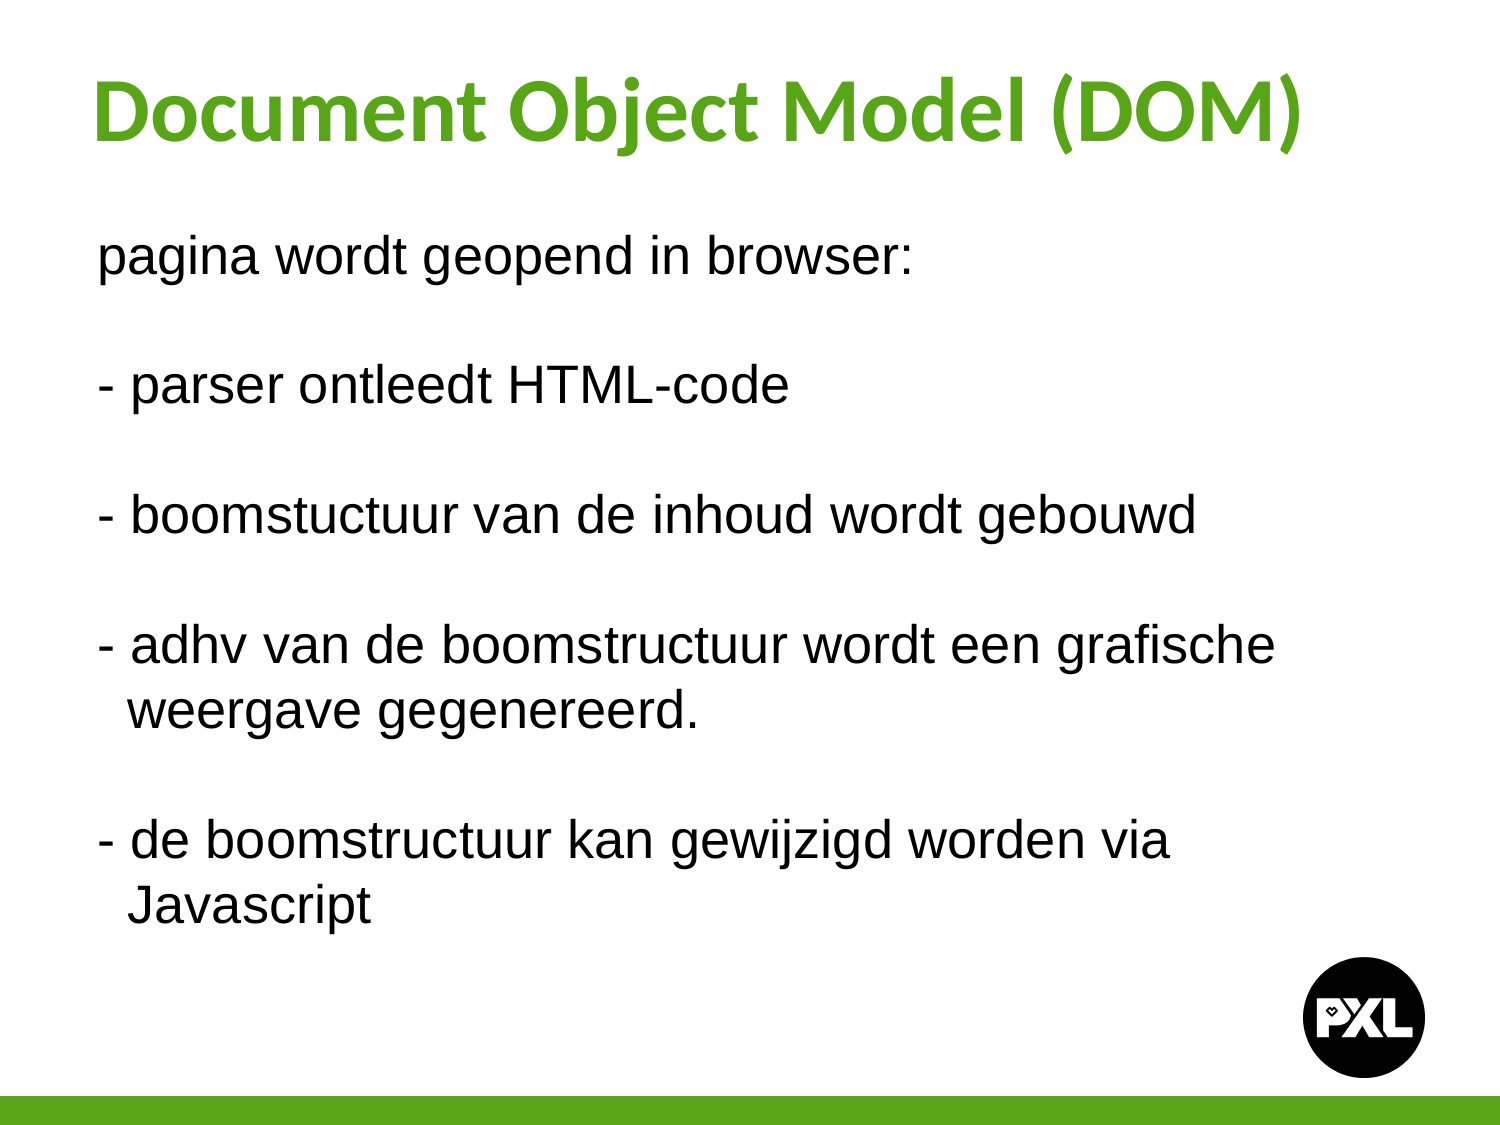

Document Object Model (DOM)
pagina wordt geopend in browser:
- parser ontleedt HTML-code
- boomstuctuur van de inhoud wordt gebouwd
- adhv van de boomstructuur wordt een grafische
 weergave gegenereerd.
- de boomstructuur kan gewijzigd worden via
 Javascript